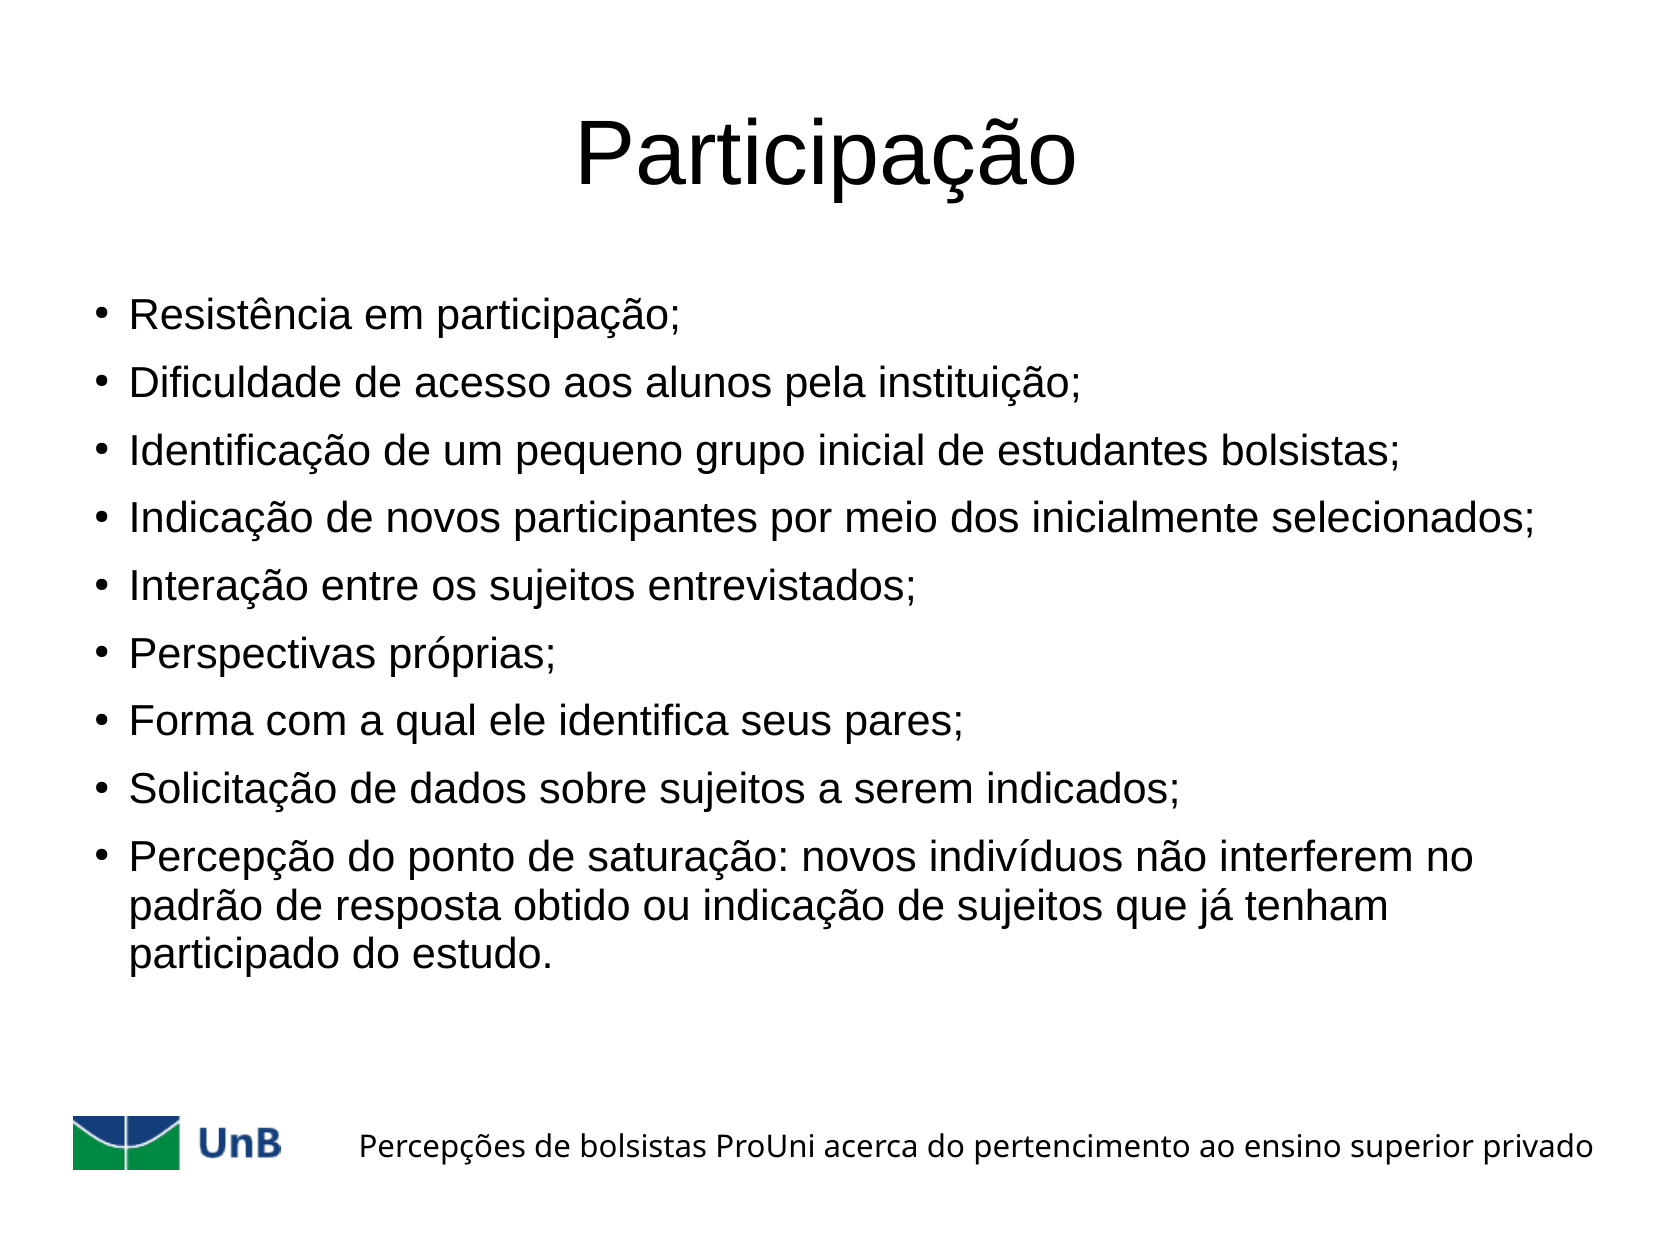

# Participação
Resistência em participação;
Dificuldade de acesso aos alunos pela instituição;
Identificação de um pequeno grupo inicial de estudantes bolsistas;
Indicação de novos participantes por meio dos inicialmente selecionados;
Interação entre os sujeitos entrevistados;
Perspectivas próprias;
Forma com a qual ele identifica seus pares;
Solicitação de dados sobre sujeitos a serem indicados;
Percepção do ponto de saturação: novos indivíduos não interferem no padrão de resposta obtido ou indicação de sujeitos que já tenham participado do estudo.
Percepções de bolsistas ProUni acerca do pertencimento ao ensino superior privado